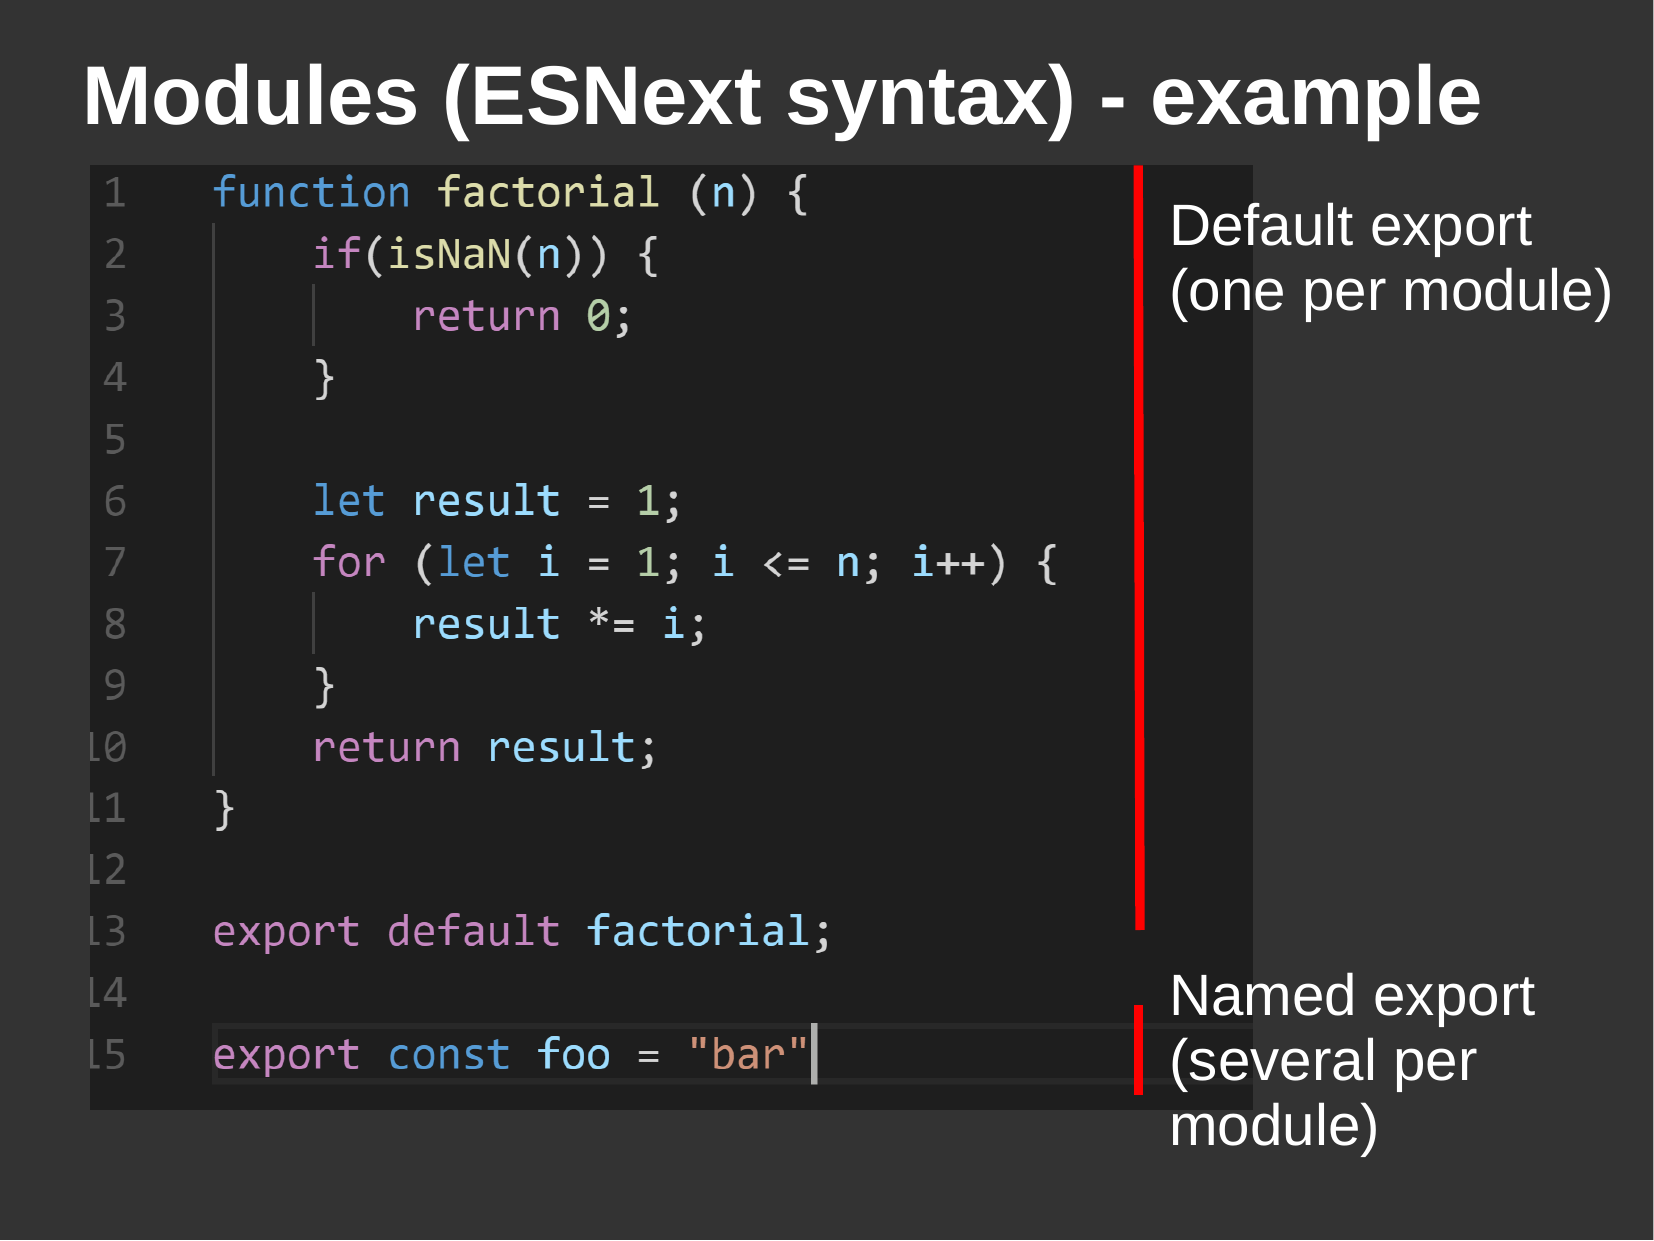

# Modules (ESNext syntax) - example
Default export
(one per module)
Named export
(several per module)